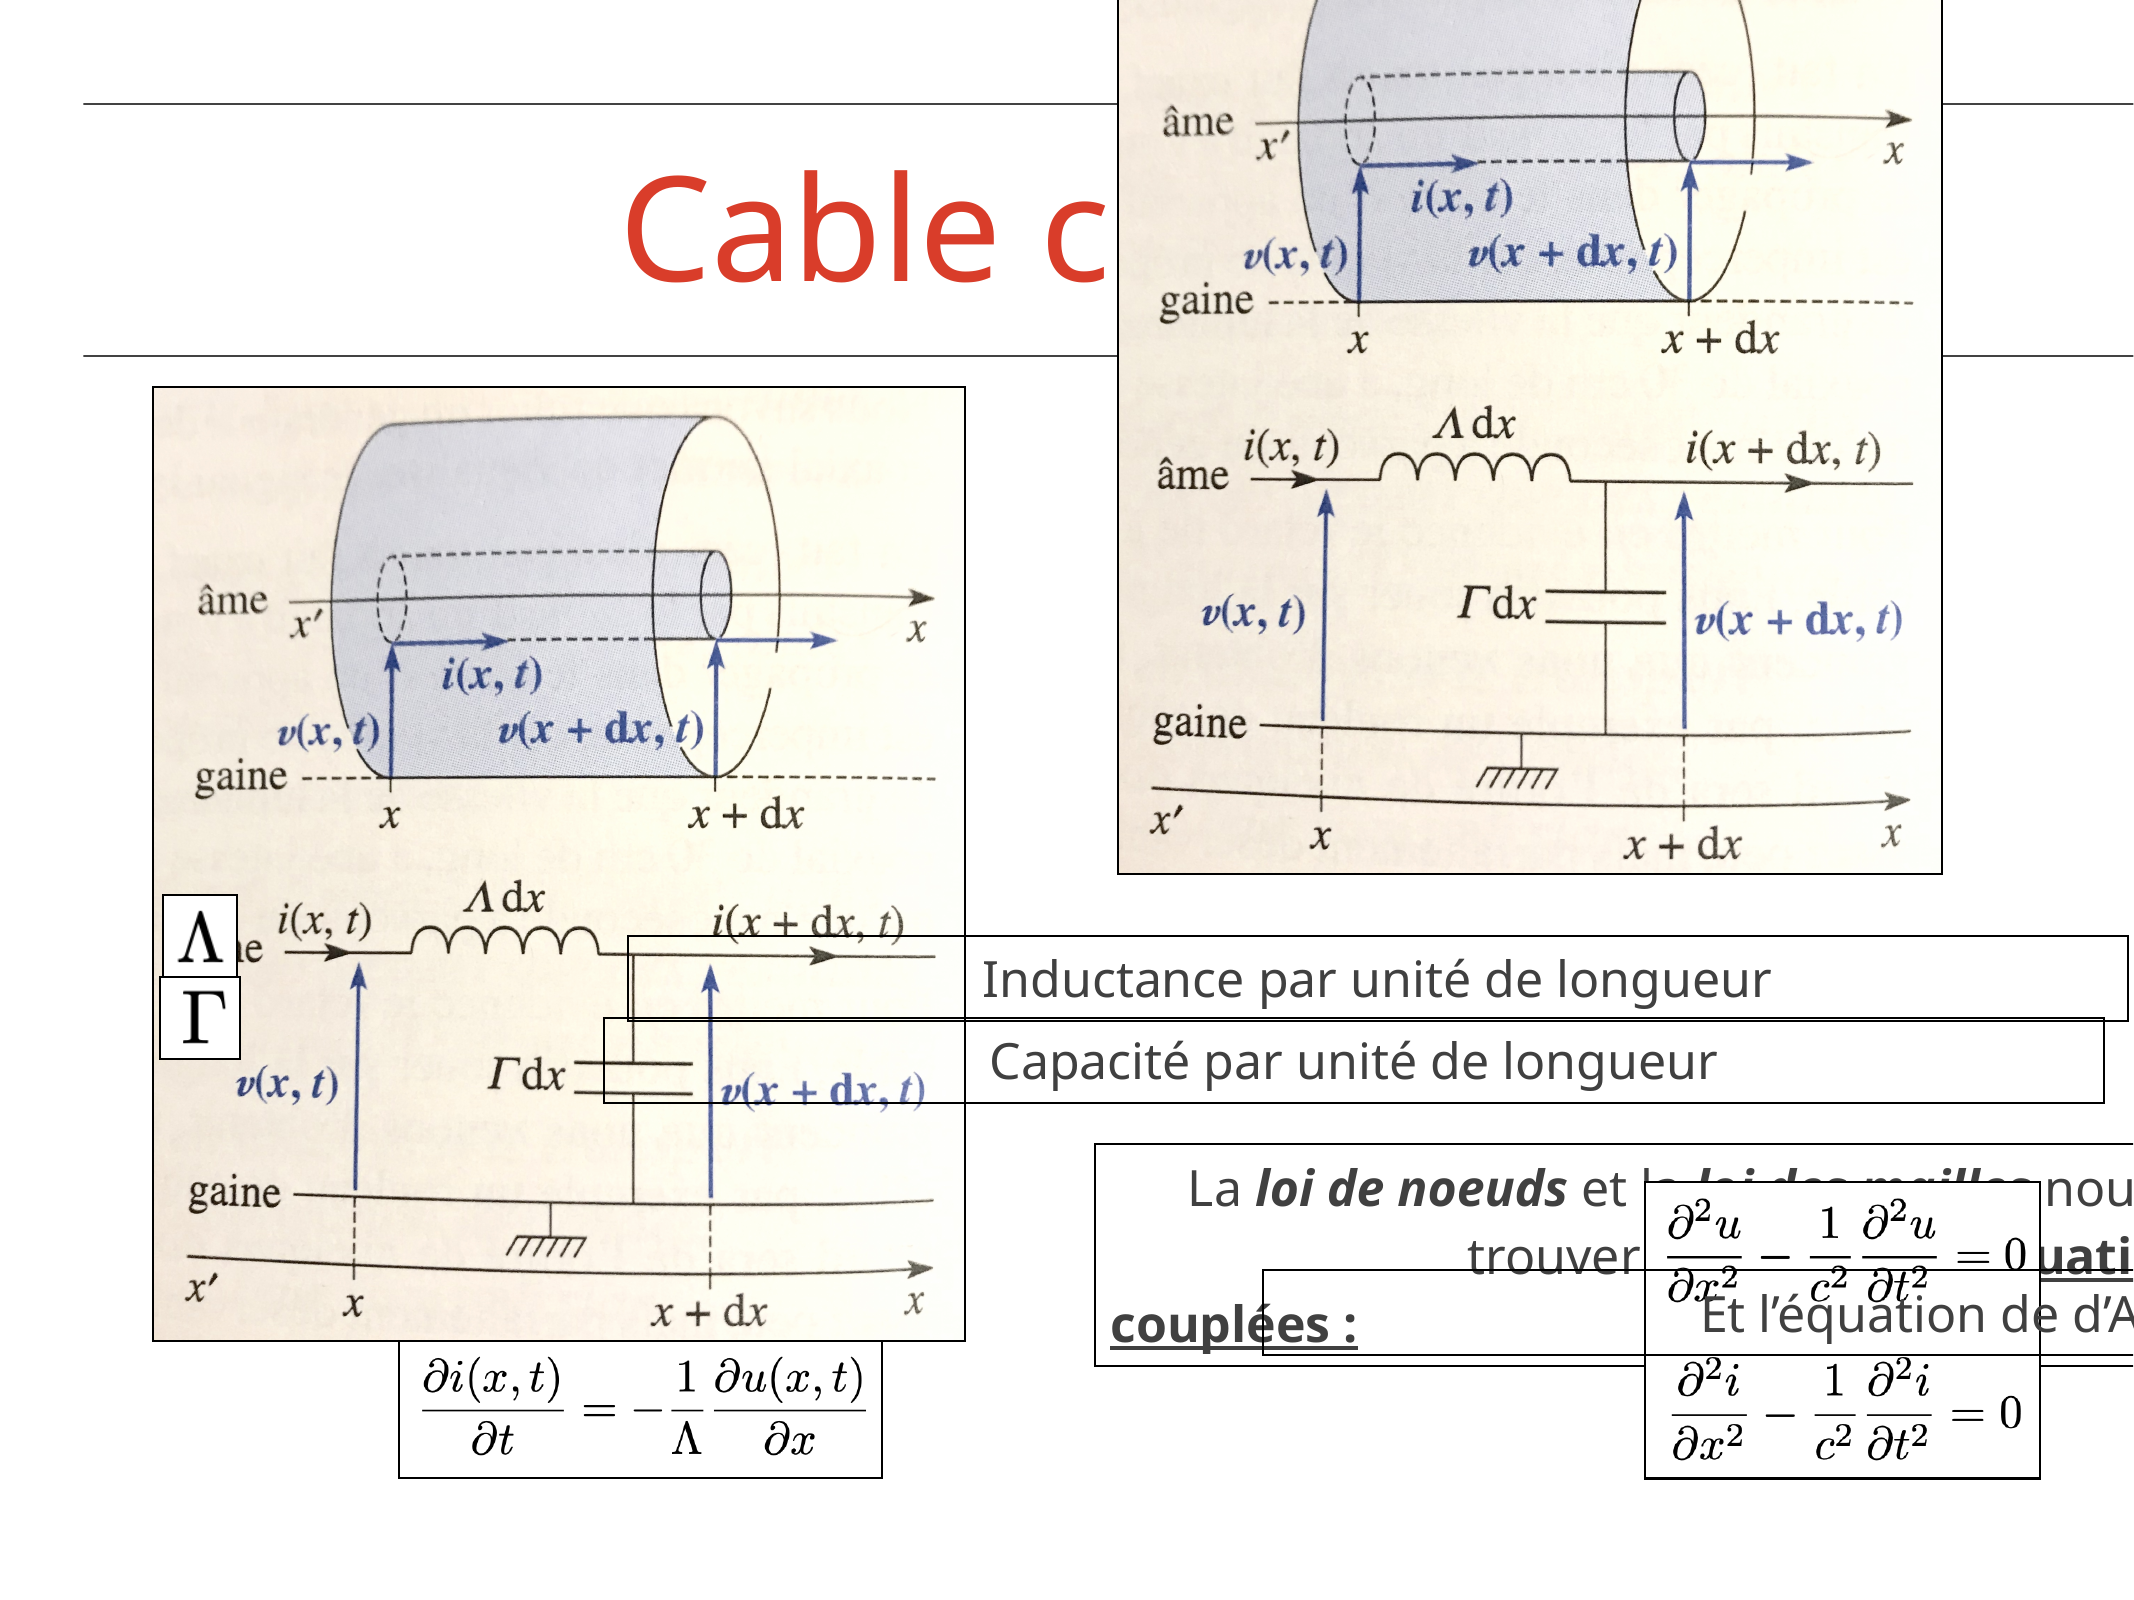

Cable coaxial
Inductance par unité de longueur
Capacité par unité de longueur
La loi de noeuds et la loi des mailles nous ont permis de trouver le système d’équations
couplées :
Et l’équation de d’Alembert